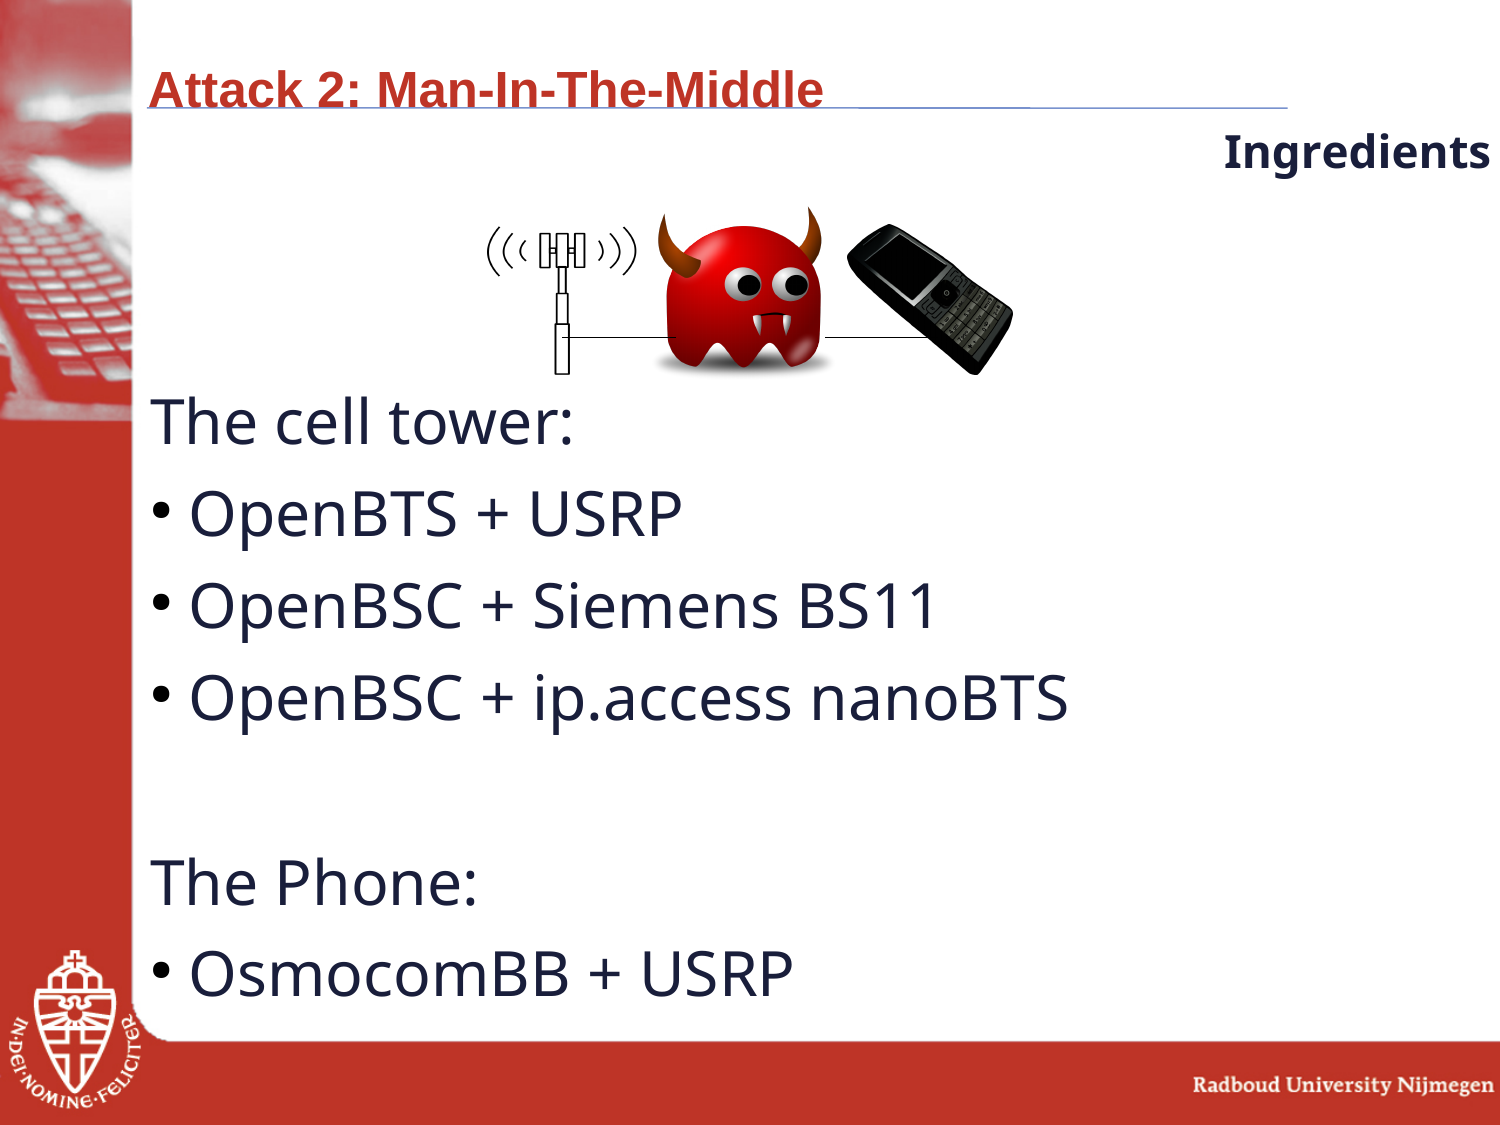

# Attack 2: Man-In-The-Middle
Ingredients
The cell tower:
 OpenBTS + USRP
 OpenBSC + Siemens BS11
 OpenBSC + ip.access nanoBTS
The Phone:
 OsmocomBB + USRP